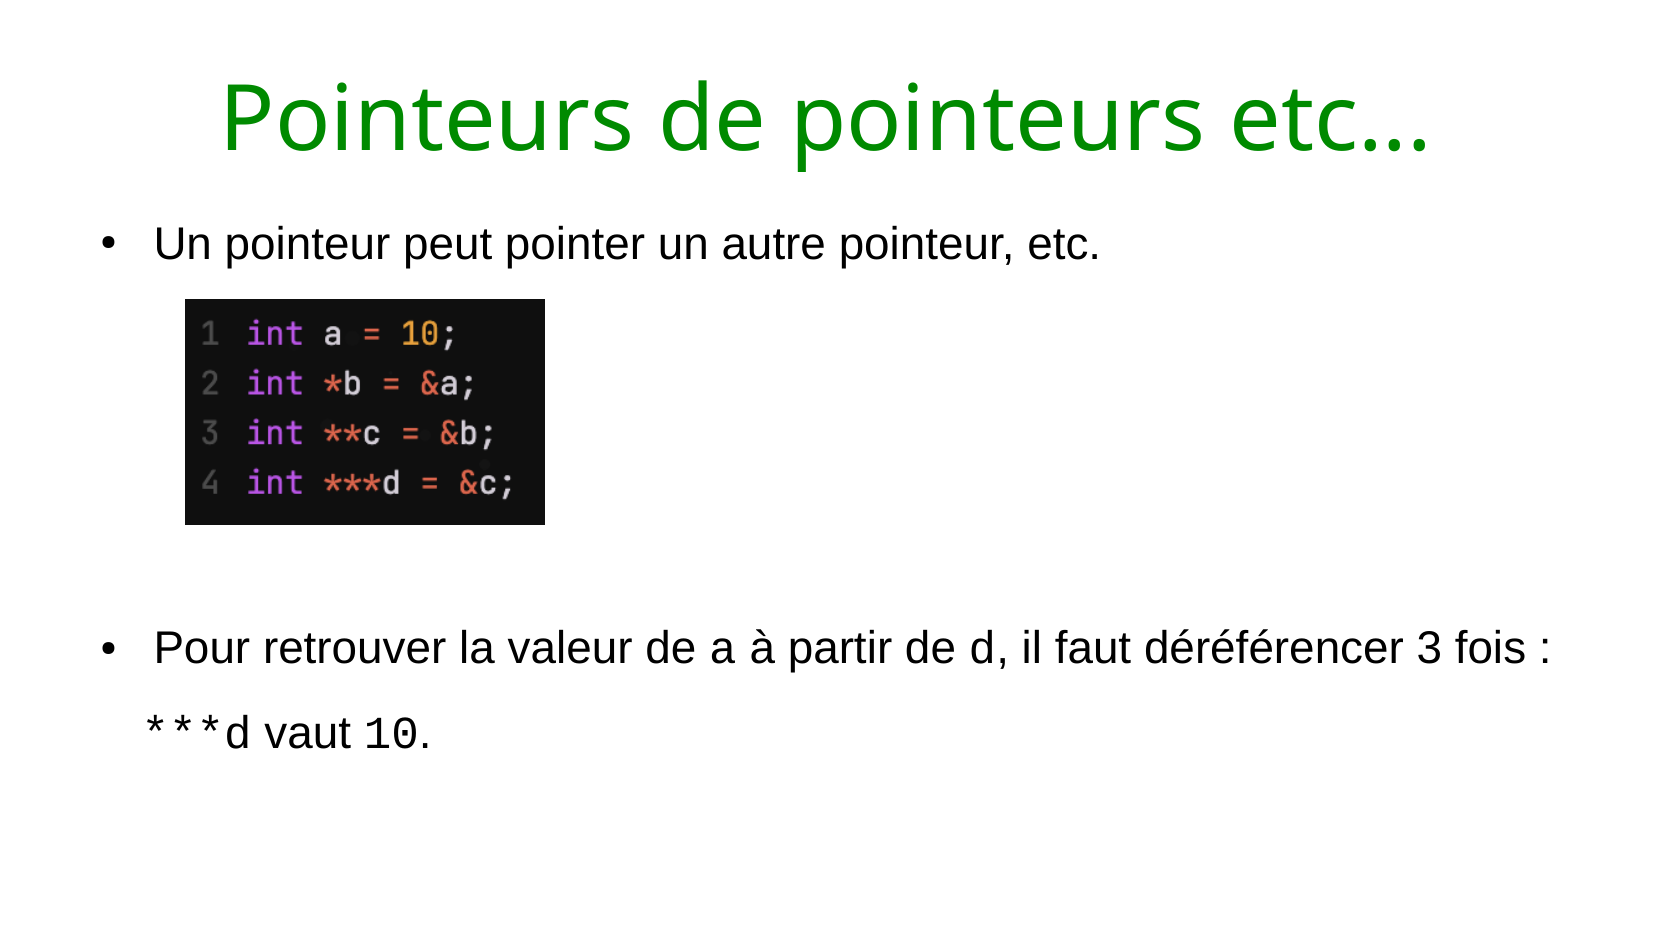

# Pointeurs de pointeurs etc...
Un pointeur peut pointer un autre pointeur, etc.
Pour retrouver la valeur de a à partir de d, il faut déréférencer 3 fois :
***d vaut 10.